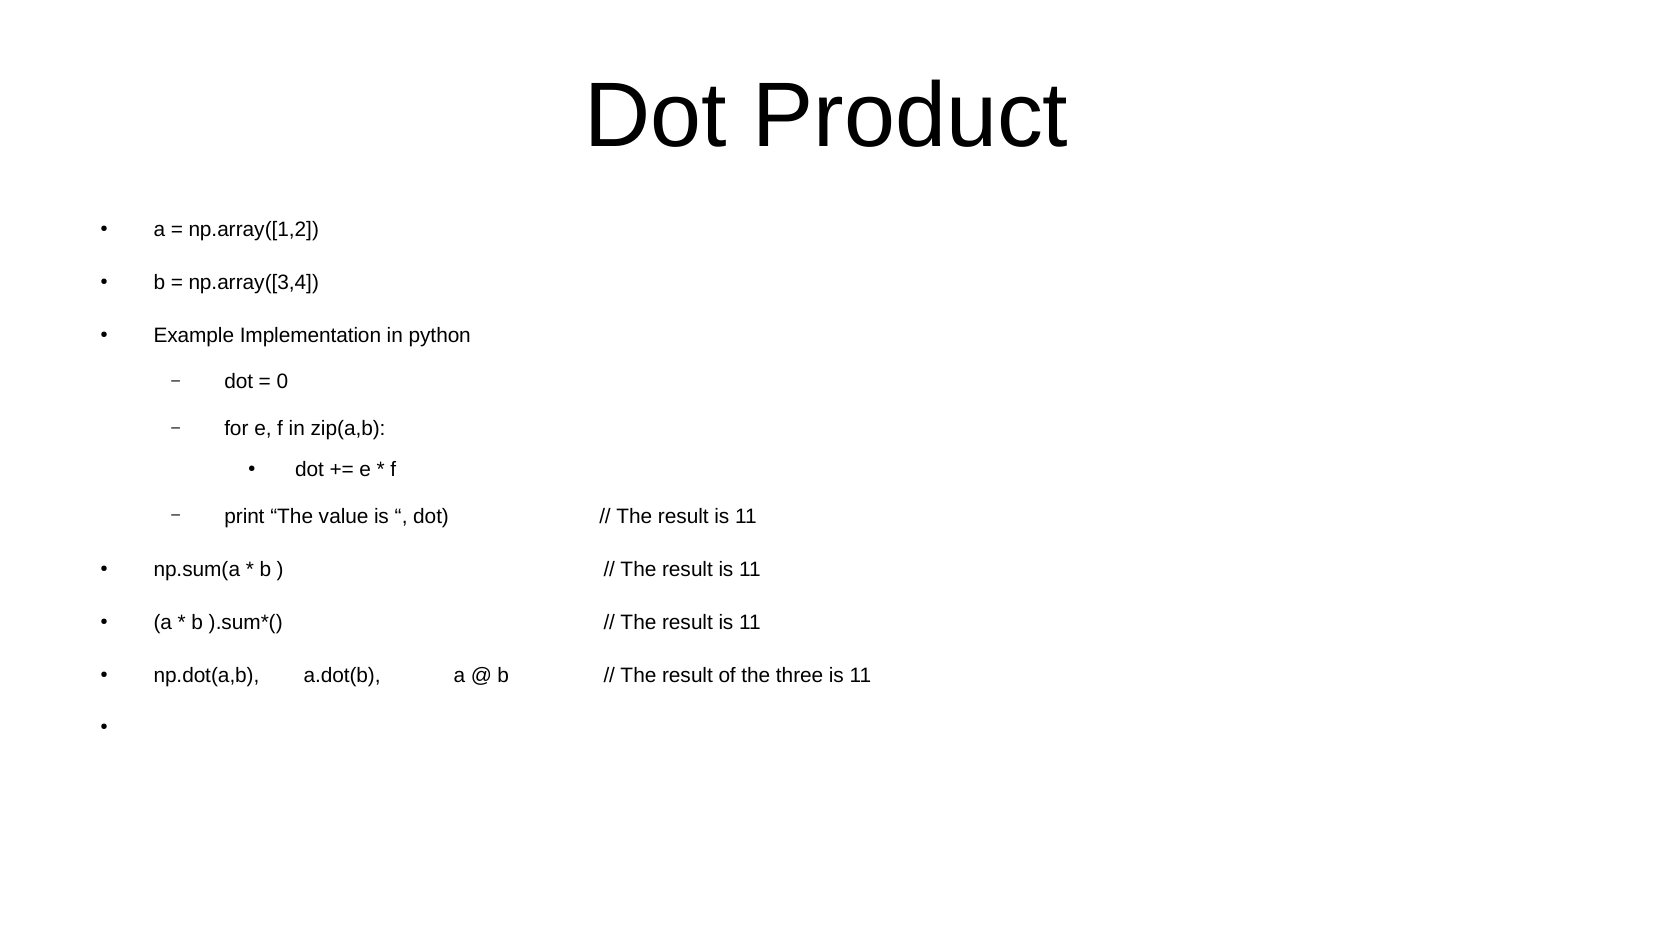

# Dot Product
a = np.array([1,2])
b = np.array([3,4])
Example Implementation in python
dot = 0
for e, f in zip(a,b):
dot += e * f
print “The value is “, dot)			// The result is 11
np.sum(a * b )					// The result is 11
(a * b ).sum*()					// The result is 11
np.dot(a,b), 	a.dot(b), 	a @ b		// The result of the three is 11